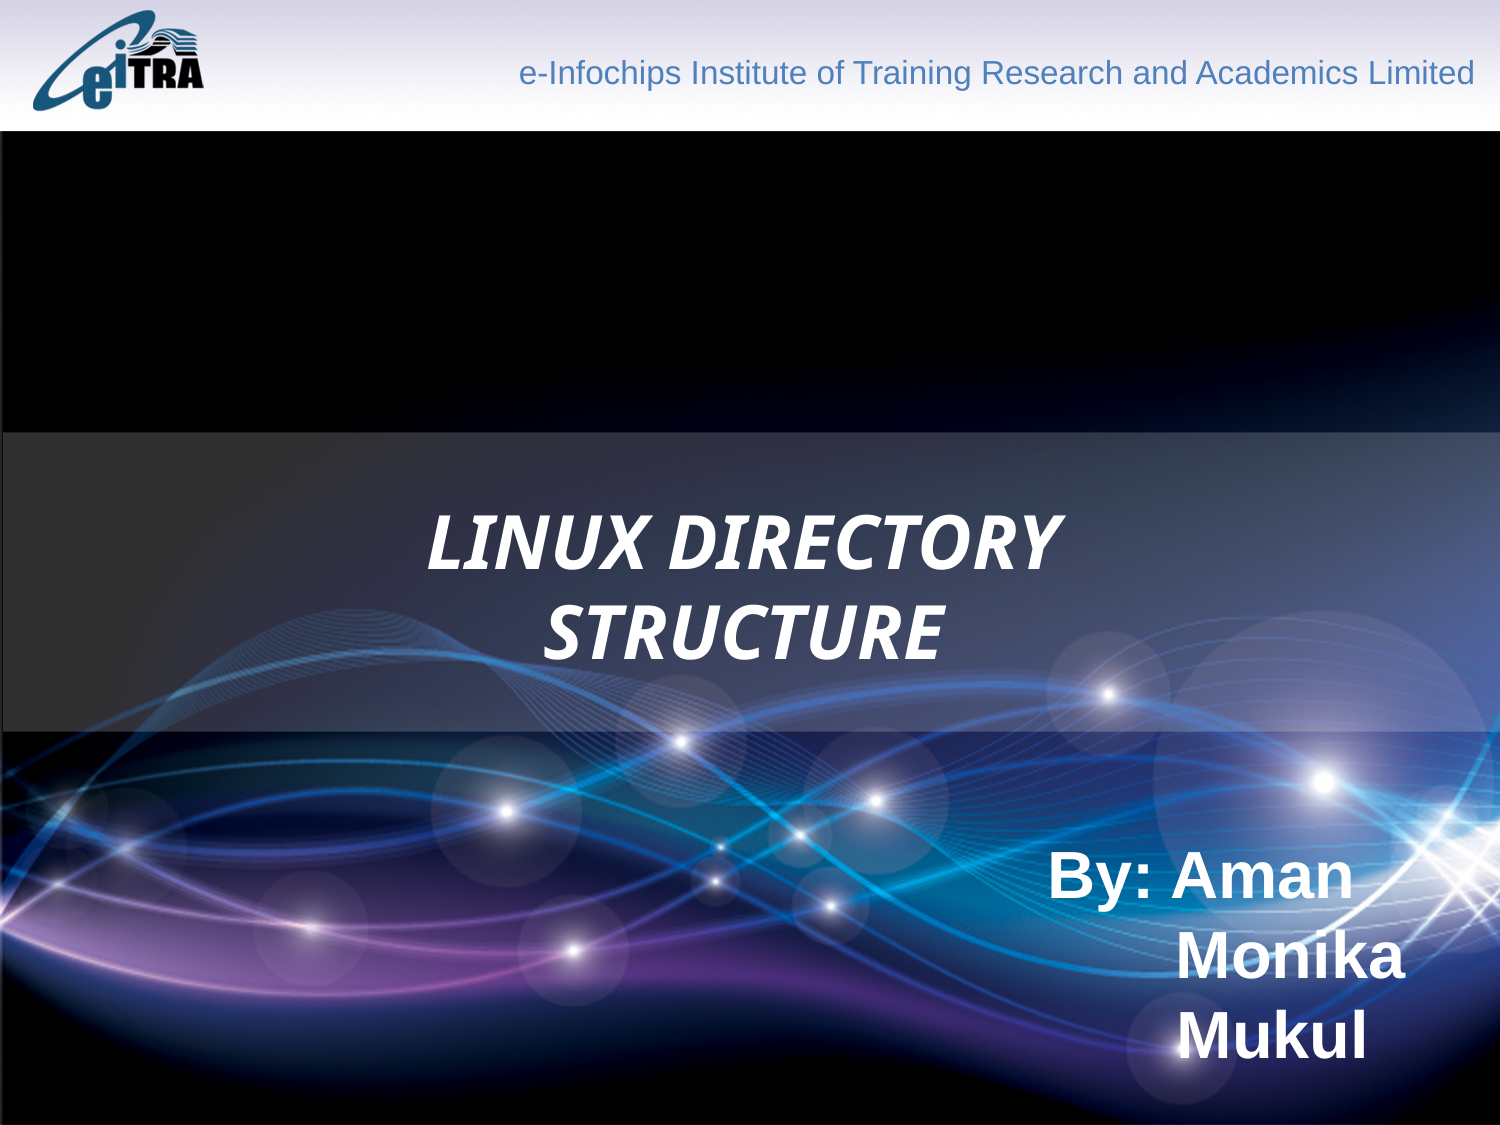

e-Infochips Institute of Training Research and Academics Limited
LINUX DIRECTORY STRUCTURE
 By: Aman Monika
 Mukul